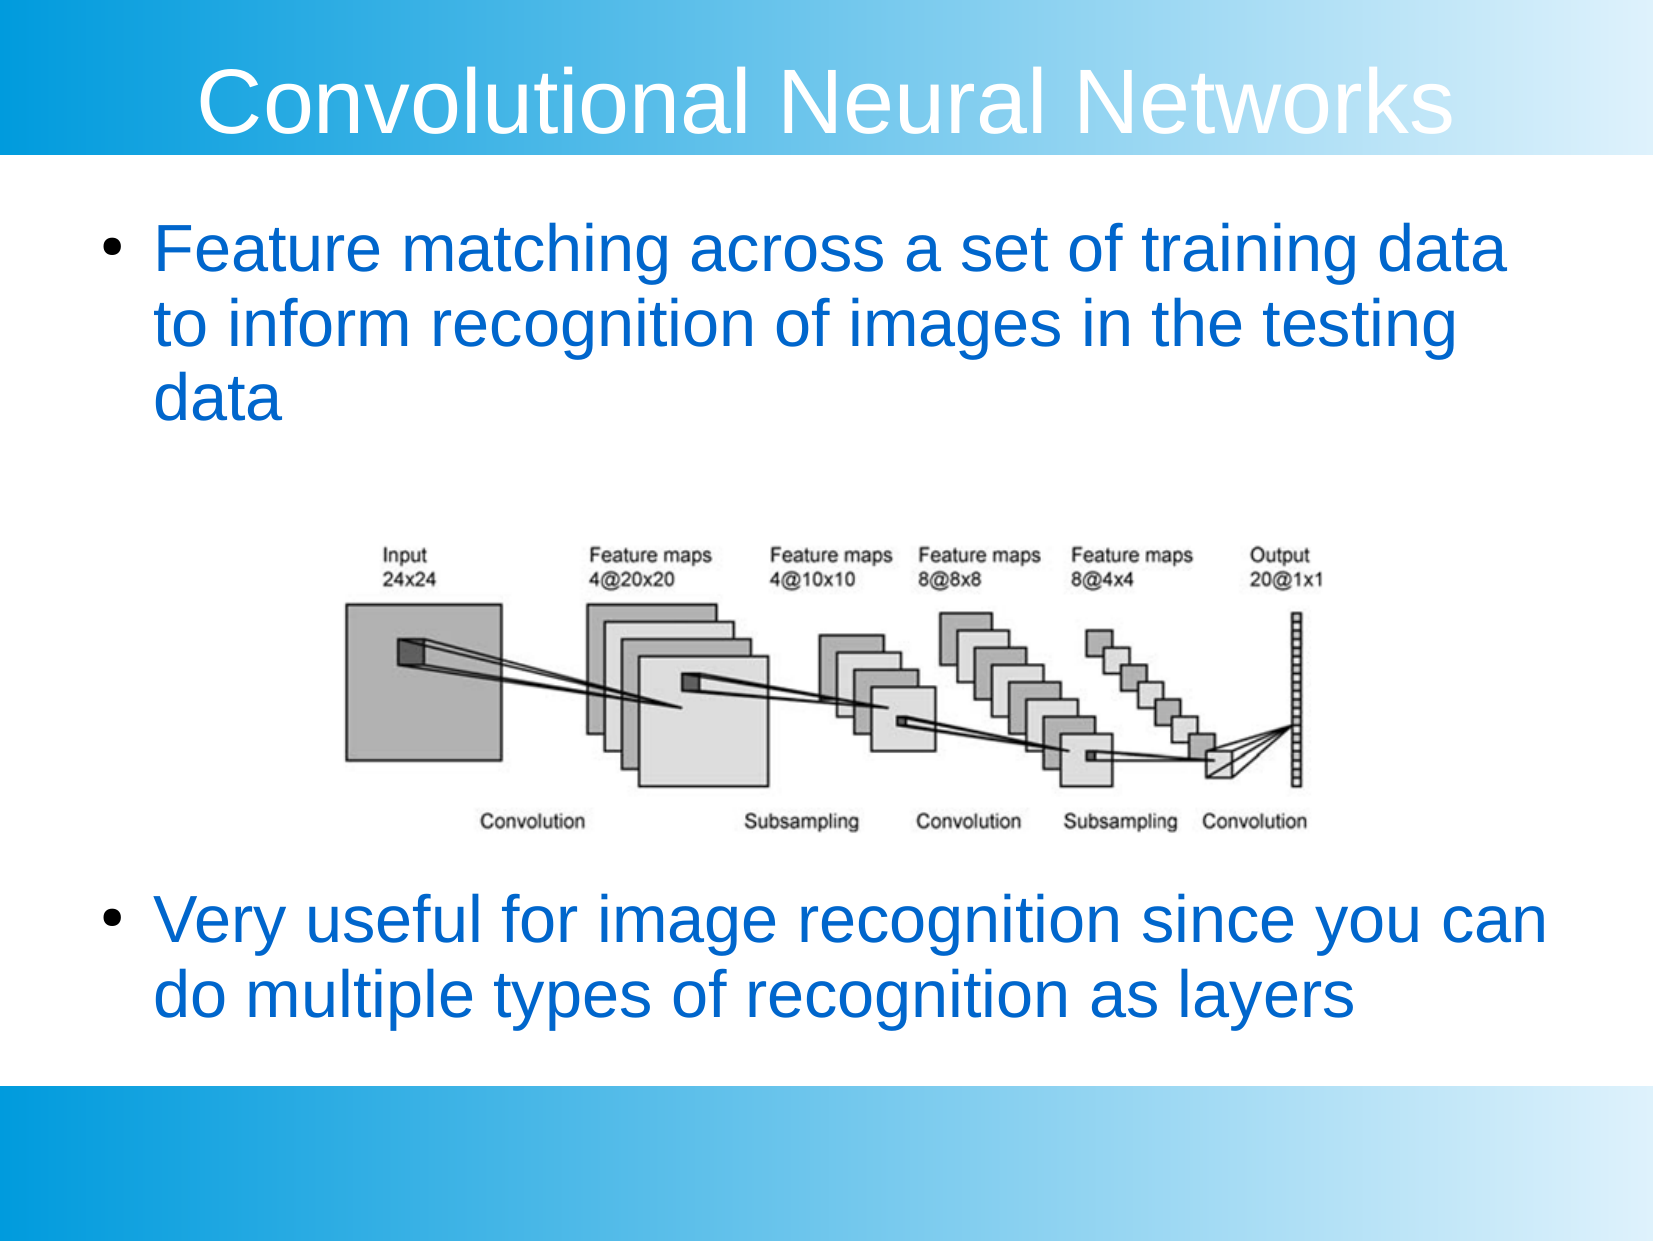

# Convolutional Neural Networks
Feature matching across a set of training data to inform recognition of images in the testing data
Very useful for image recognition since you can do multiple types of recognition as layers